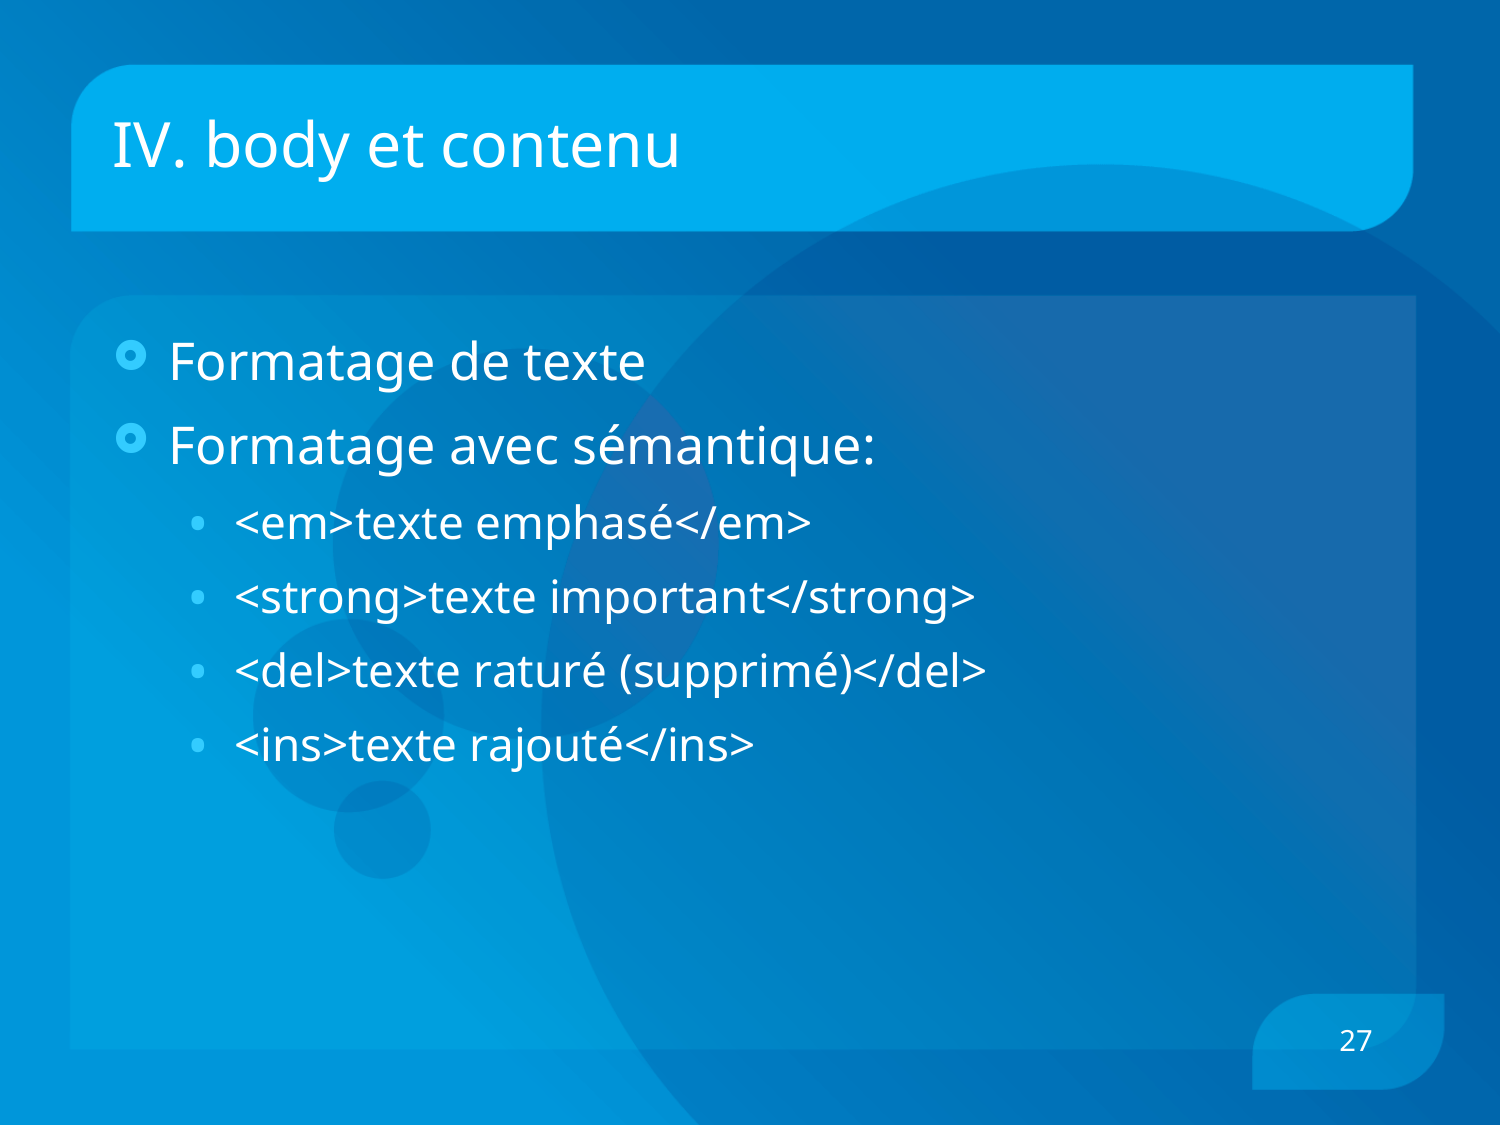

# IV. body et contenu
Formatage de texte
Formatage avec sémantique:
<em>texte emphasé</em>
<strong>texte important</strong>
<del>texte raturé (supprimé)</del>
<ins>texte rajouté</ins>
27